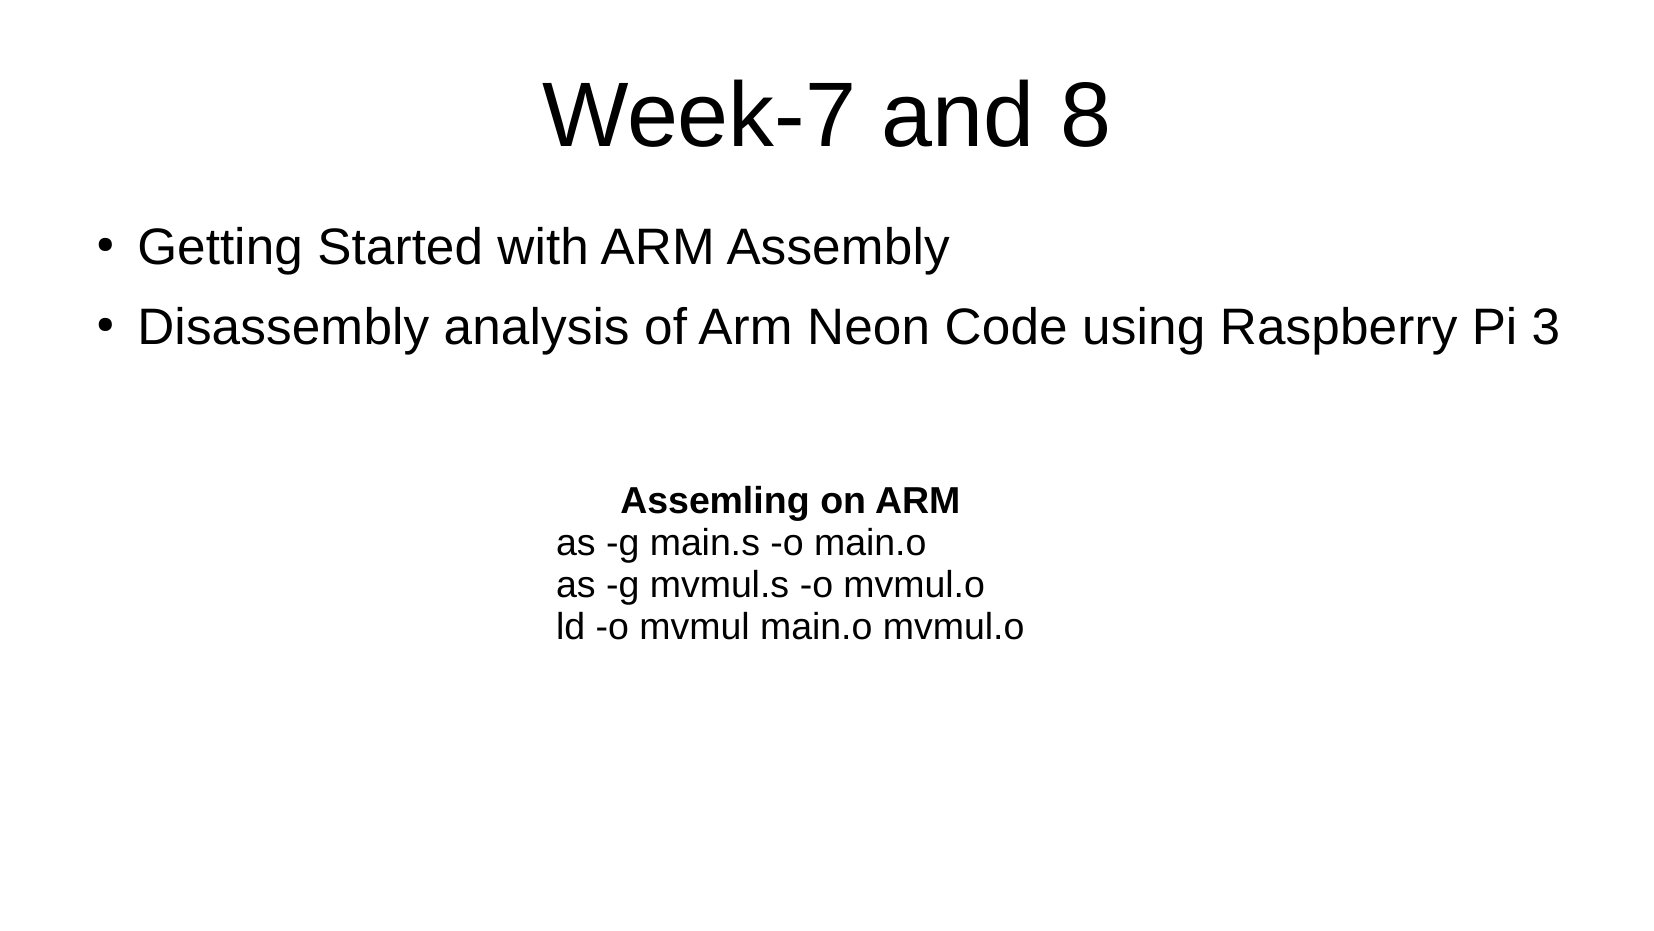

# Week-7 and 8
Getting Started with ARM Assembly
Disassembly analysis of Arm Neon Code using Raspberry Pi 3
Assemling on ARM
as -g main.s -o main.o
as -g mvmul.s -o mvmul.o
ld -o mvmul main.o mvmul.o